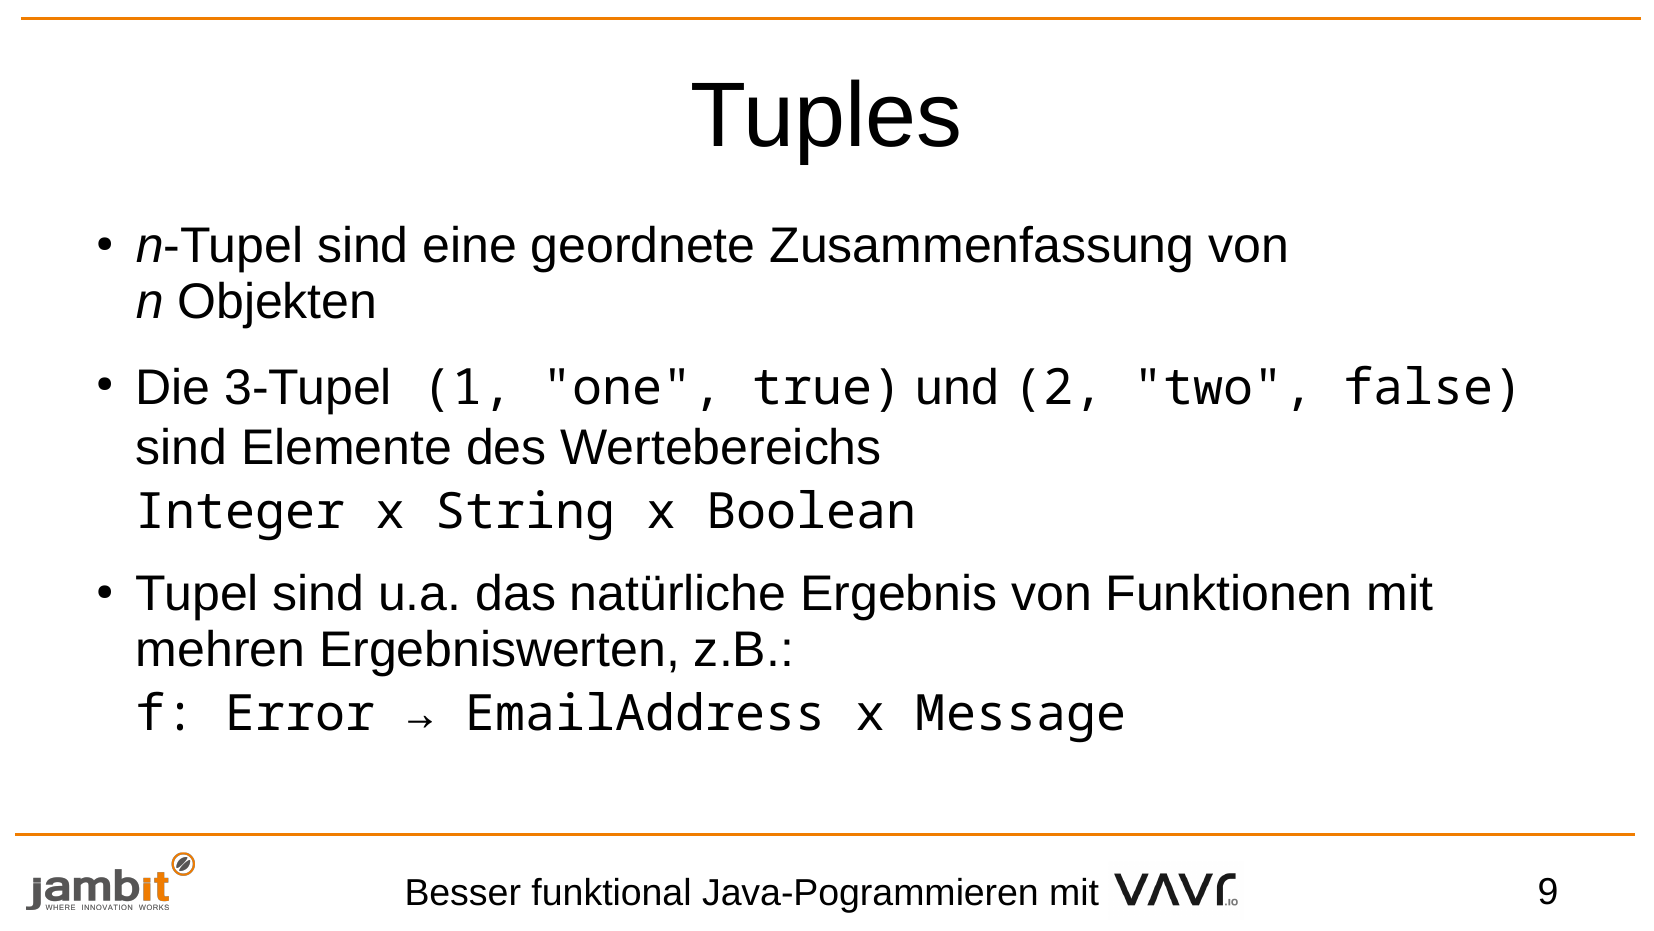

# Tuples
n-Tupel sind eine geordnete Zusammenfassung von
n Objekten
Die 3-Tupel (1, "one", true) und (2, "two", false)
sind Elemente des Wertebereichs
Integer x String x Boolean
Tupel sind u.a. das natürliche Ergebnis von Funktionen mit mehren Ergebniswerten, z.B.:
f: Error → EmailAddress x Message